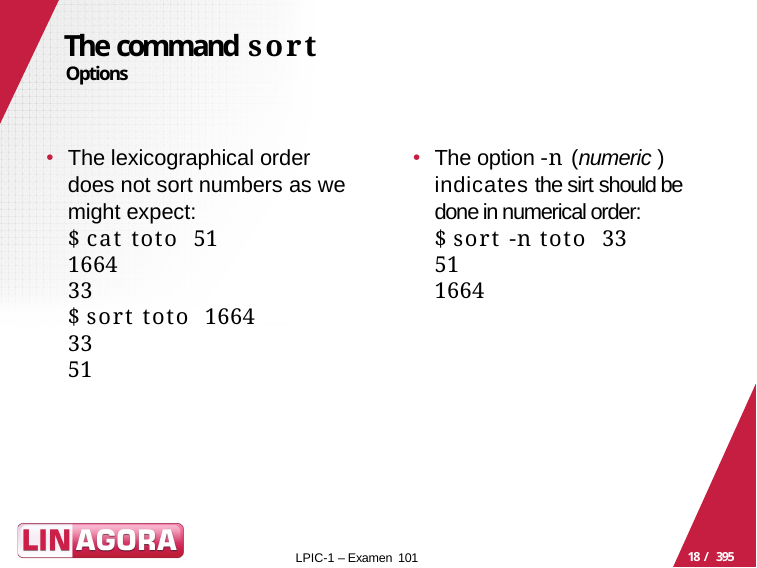

The command sort
Options
The lexicographical order does not sort numbers as we might expect:
$ cat toto 51
1664
33
$ sort toto 1664
33
51
The option -n (numeric ) indicates the sirt should be done in numerical order:
$ sort -n toto 33
51
1664
LPIC-1 – Examen 101